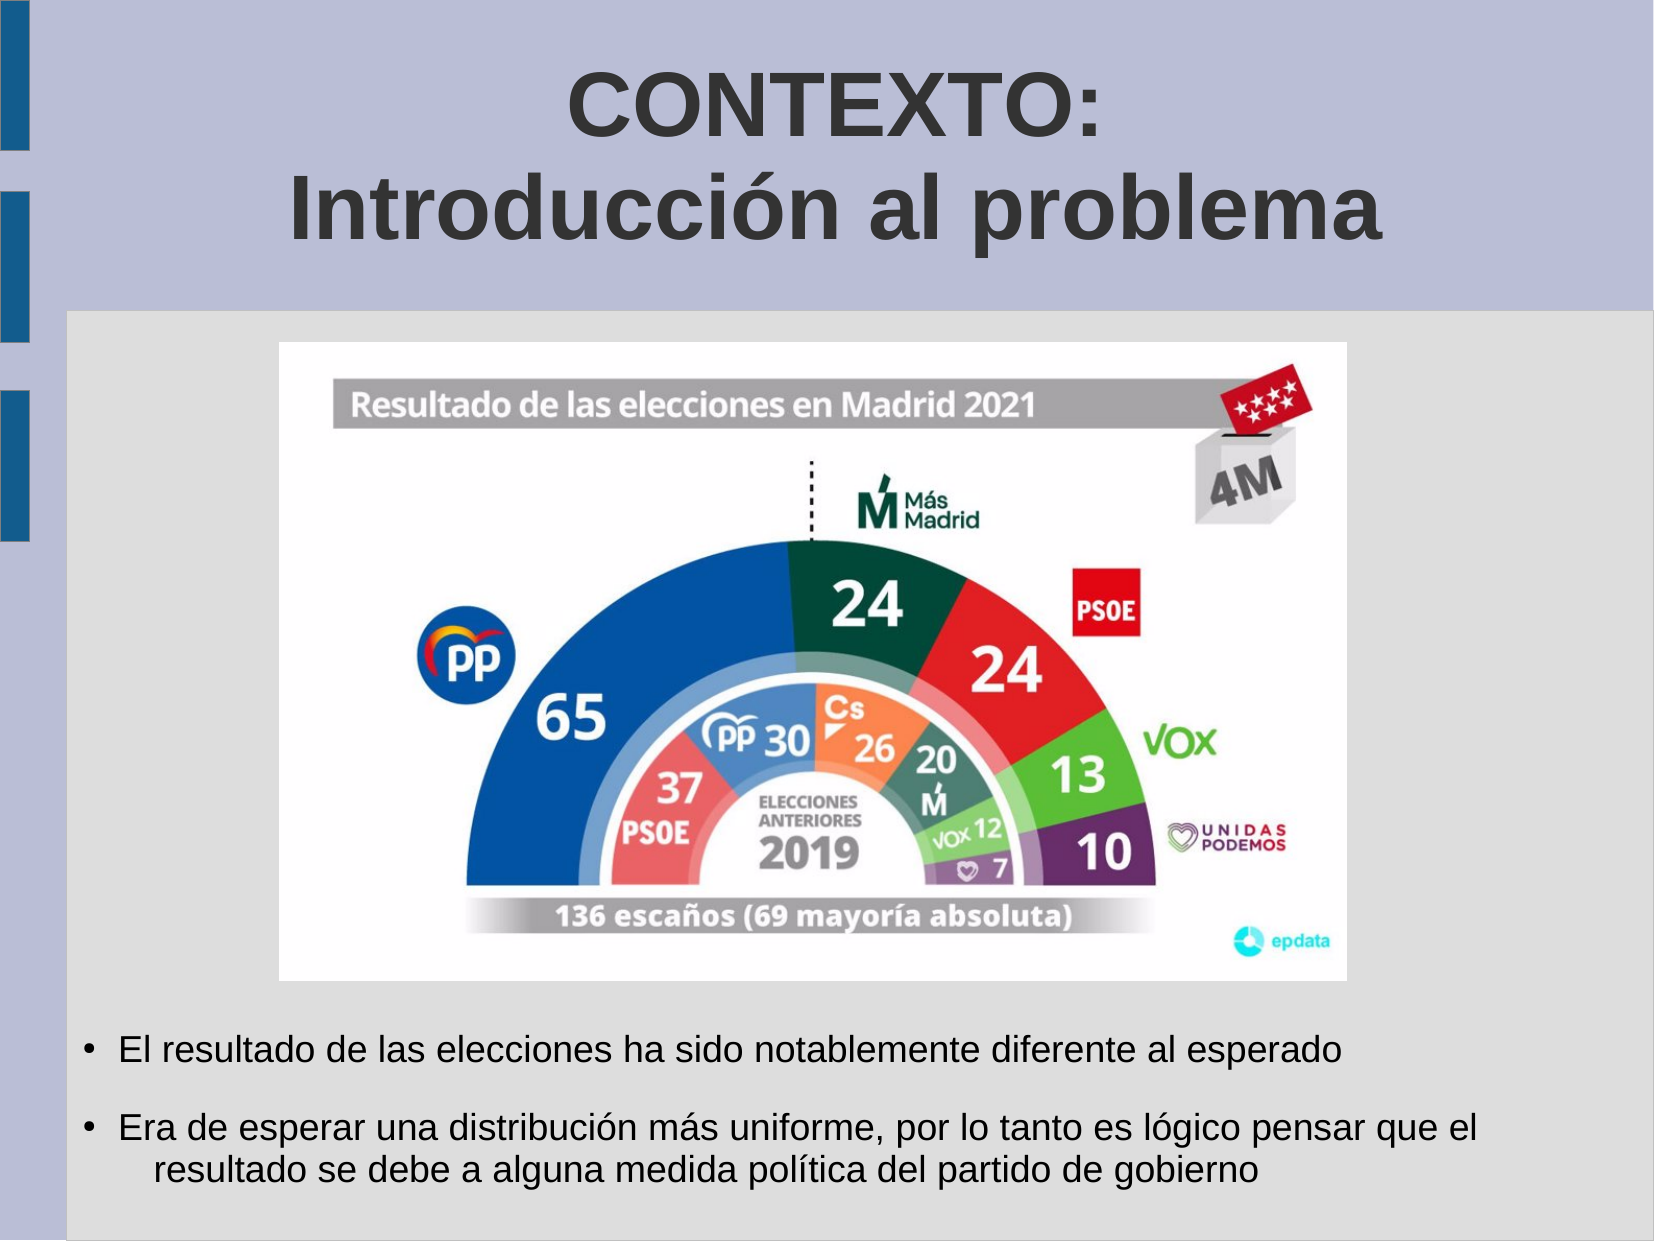

# CONTEXTO: Introducción al problema
El resultado de las elecciones ha sido notablemente diferente al esperado
Era de esperar una distribución más uniforme, por lo tanto es lógico pensar que el resultado se debe a alguna medida política del partido de gobierno